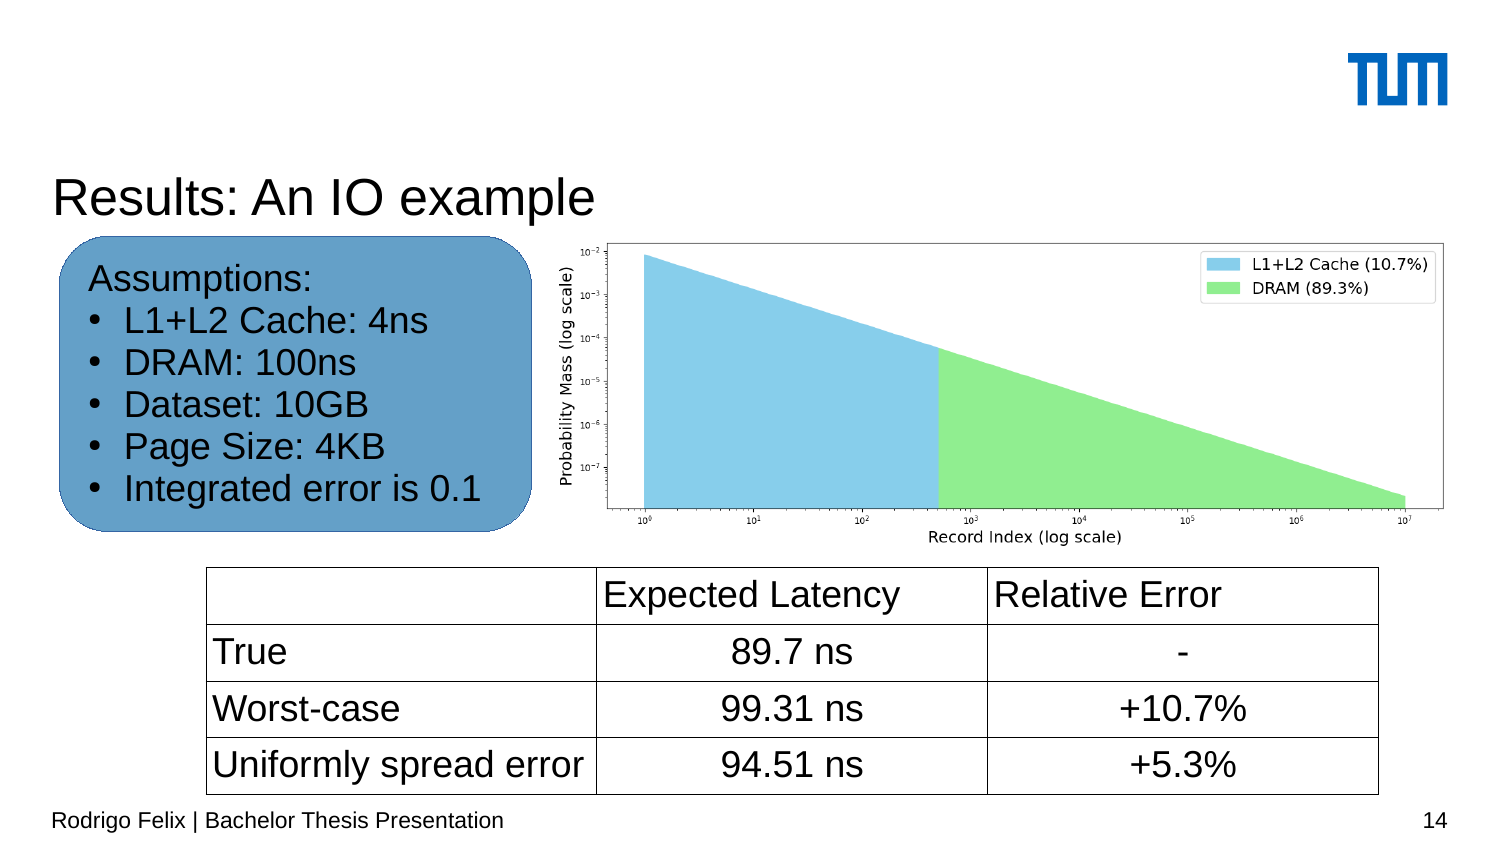

# Results: An IO example
Assumptions:
L1+L2 Cache: 4ns
DRAM: 100ns
Dataset: 10GB
Page Size: 4KB
Integrated error is 0.1
| | Expected Latency | Relative Error |
| --- | --- | --- |
| True | 89.7 ns | - |
| Worst-case | 99.31 ns | +10.7% |
| Uniformly spread error | 94.51 ns | +5.3% |
Rodrigo Felix | Bachelor Thesis Presentation
14